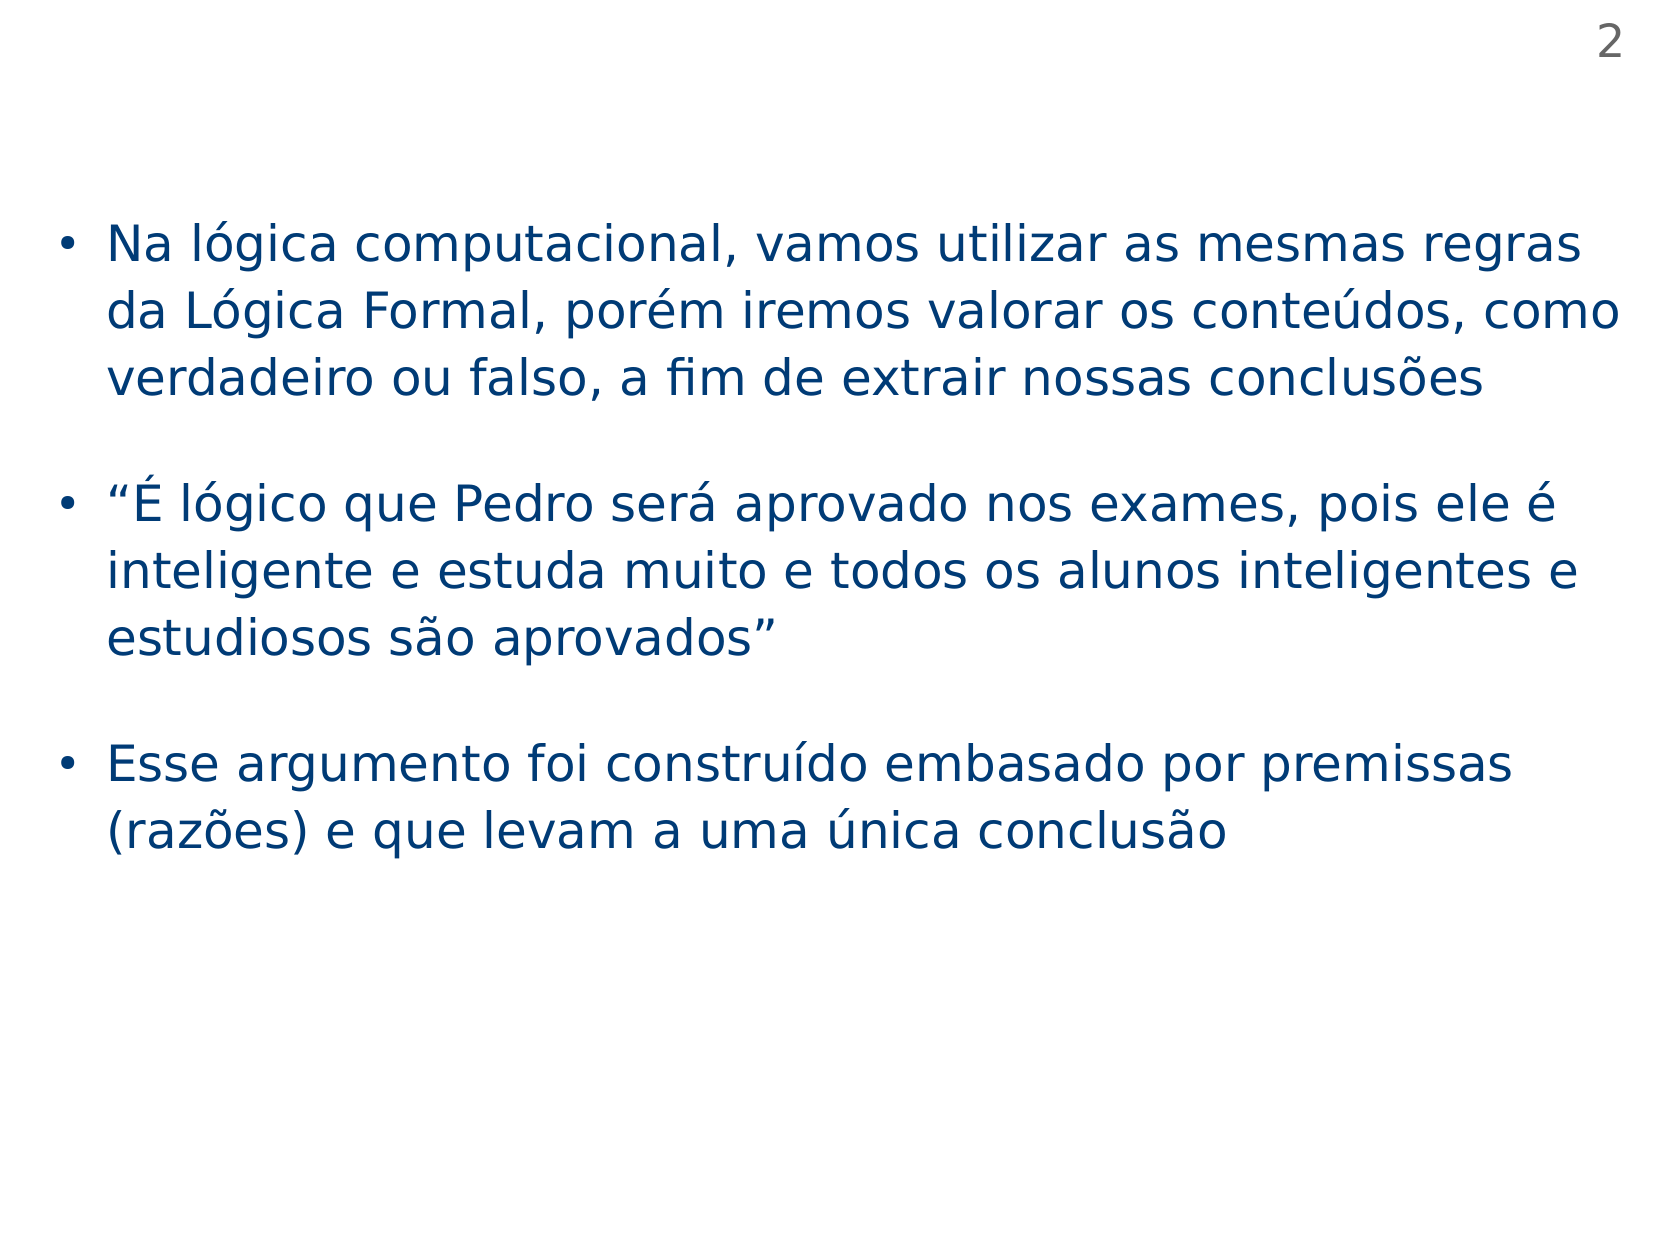

2
#
Na lógica computacional, vamos utilizar as mesmas regras da Lógica Formal, porém iremos valorar os conteúdos, como verdadeiro ou falso, a fim de extrair nossas conclusões
“É lógico que Pedro será aprovado nos exames, pois ele é inteligente e estuda muito e todos os alunos inteligentes e estudiosos são aprovados”
Esse argumento foi construído embasado por premissas (razões) e que levam a uma única conclusão